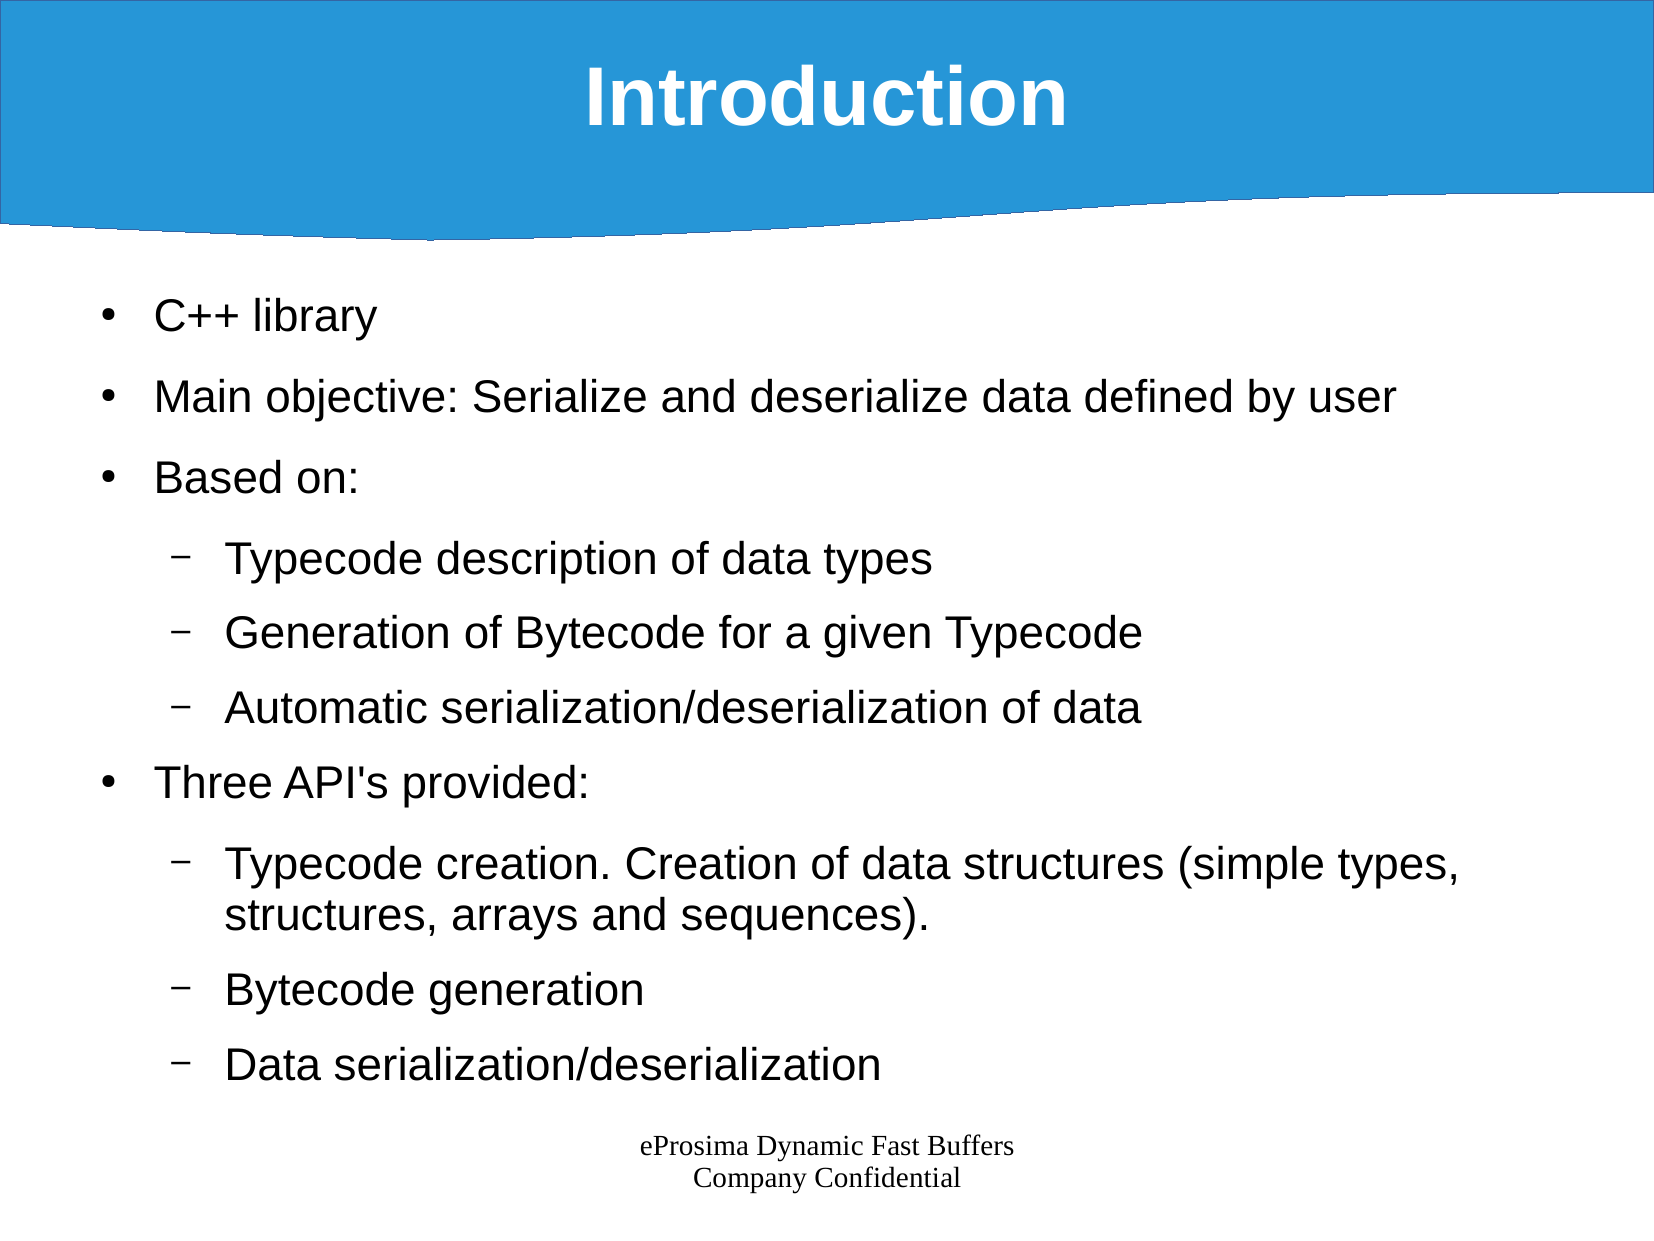

Introduction
# C++ library
Main objective: Serialize and deserialize data defined by user
Based on:
Typecode description of data types
Generation of Bytecode for a given Typecode
Automatic serialization/deserialization of data
Three API's provided:
Typecode creation. Creation of data structures (simple types, structures, arrays and sequences).
Bytecode generation
Data serialization/deserialization
eProsima Dynamic Fast Buffers